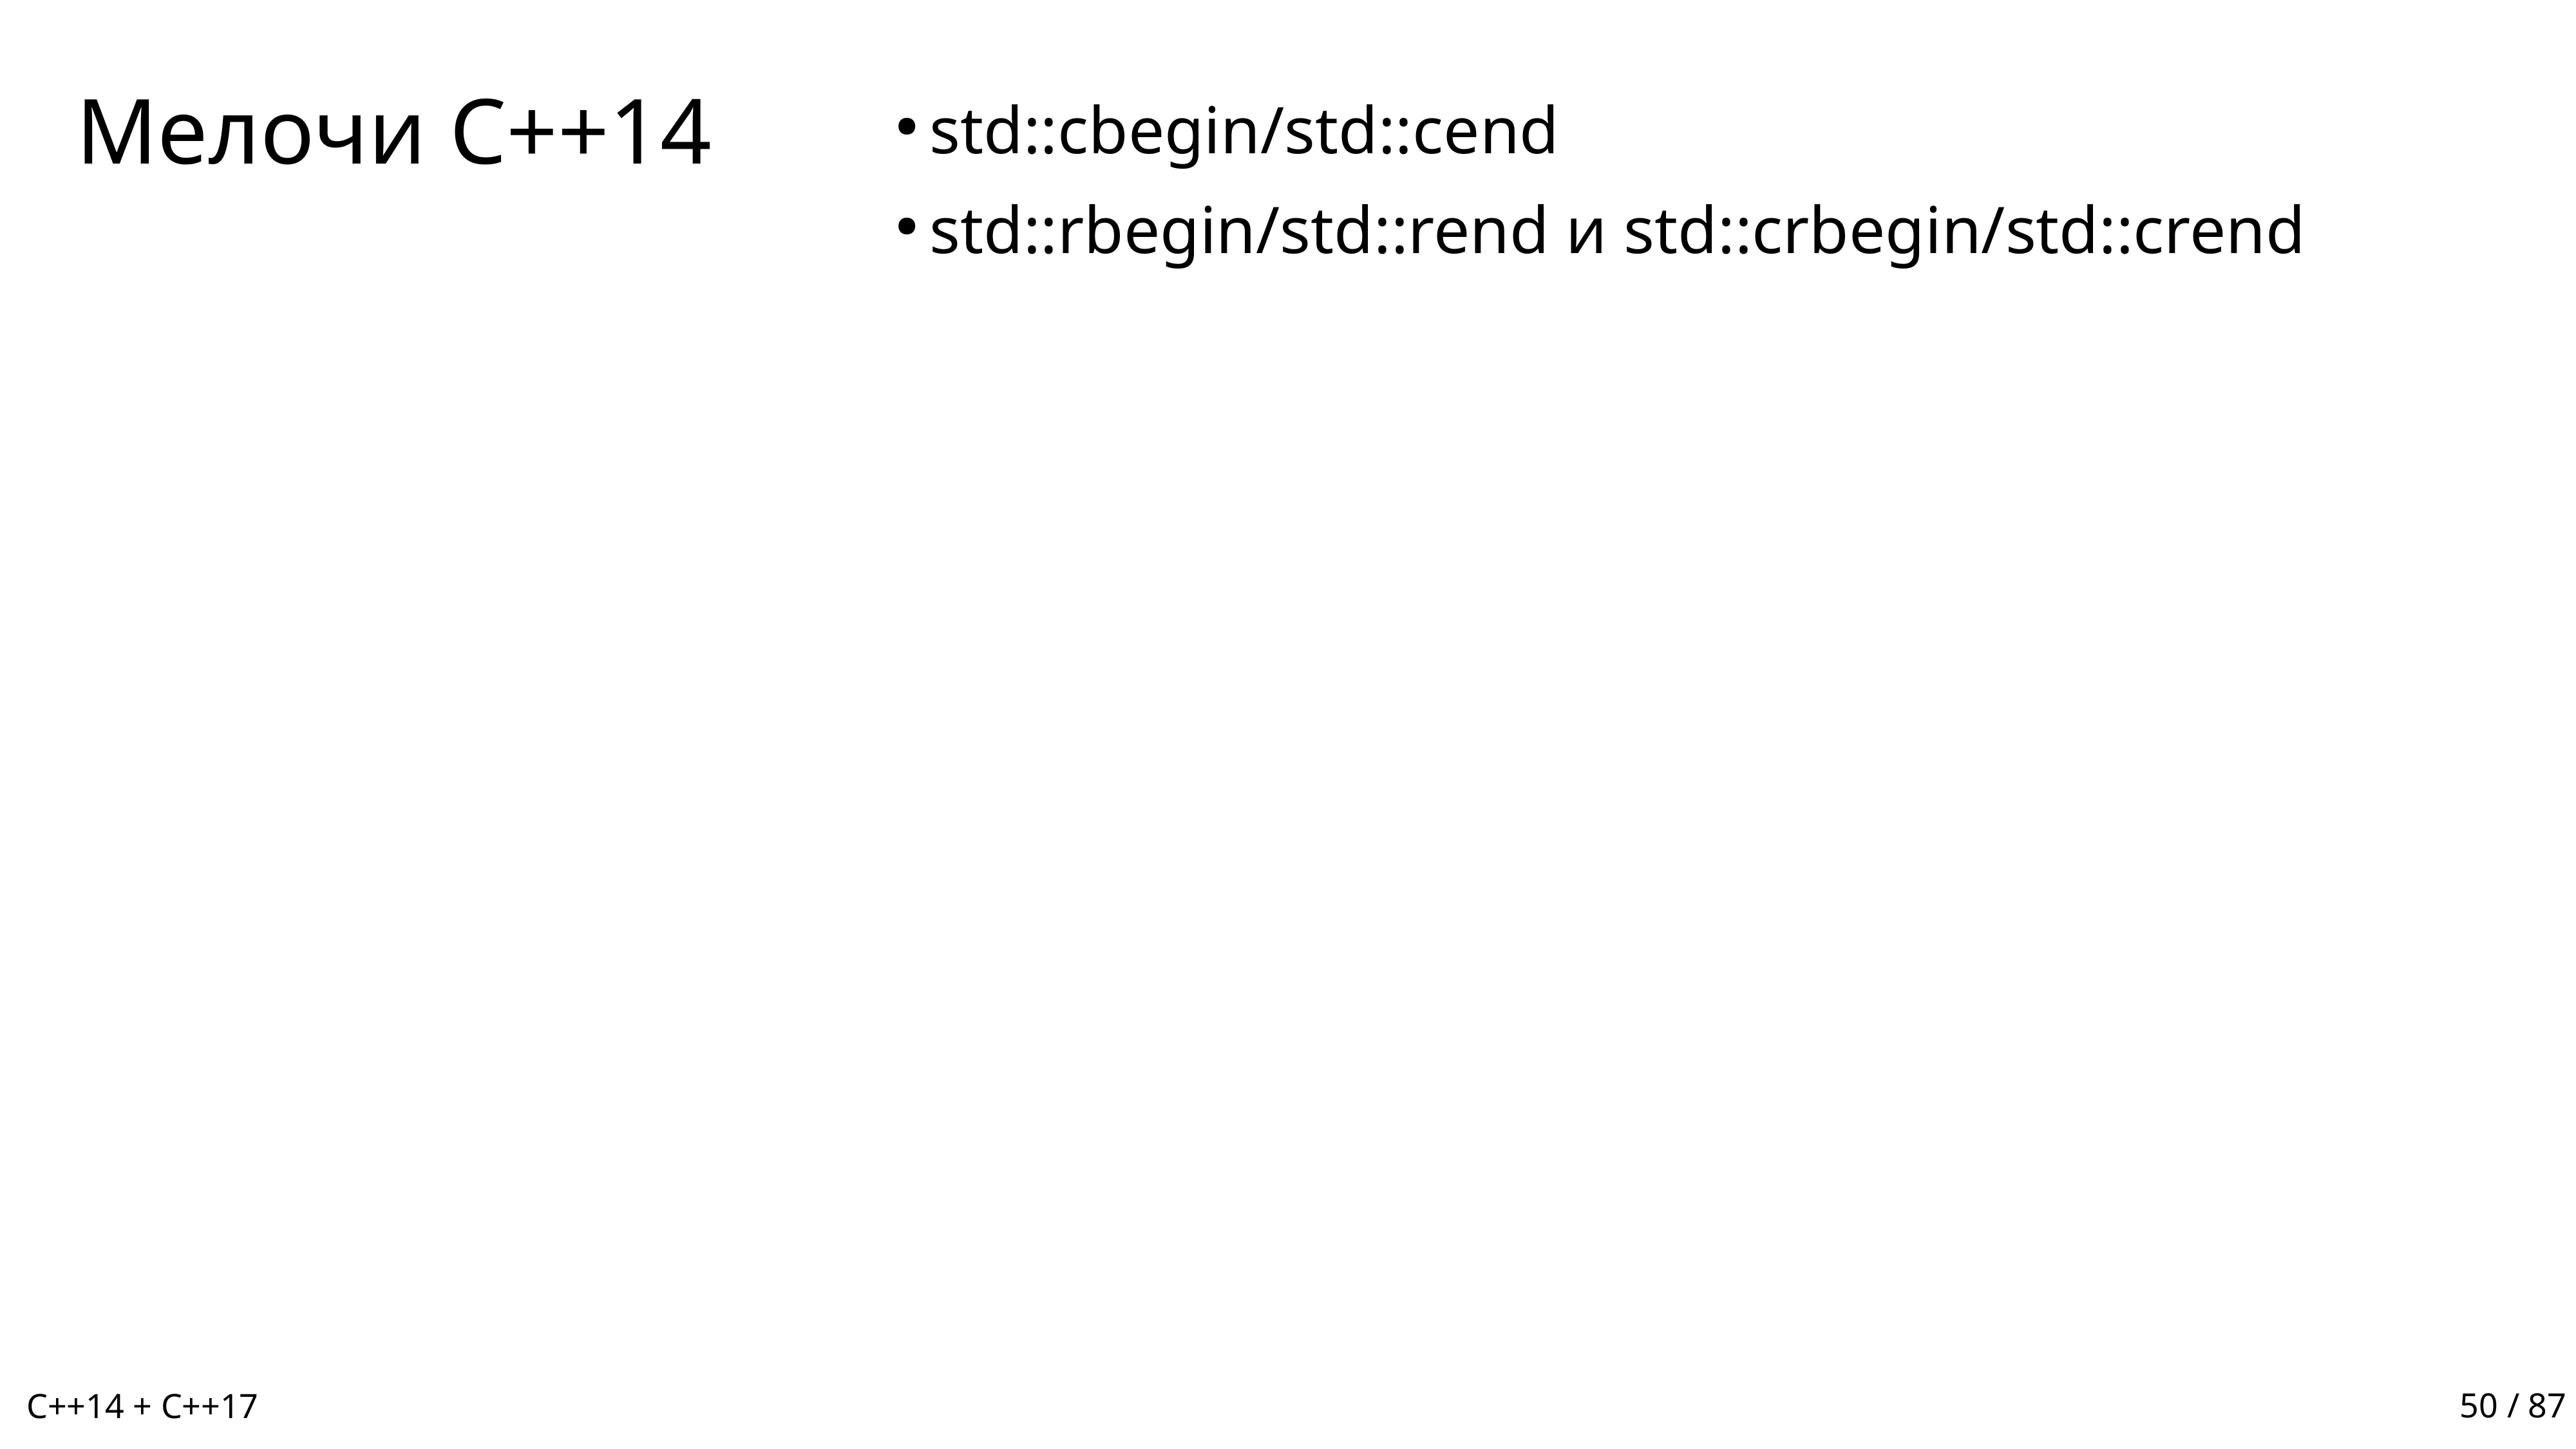

# Мелочи C++14
std::cbegin/std::cend
std::rbegin/std::rend и std::crbegin/std::crend
C++14 + C++17